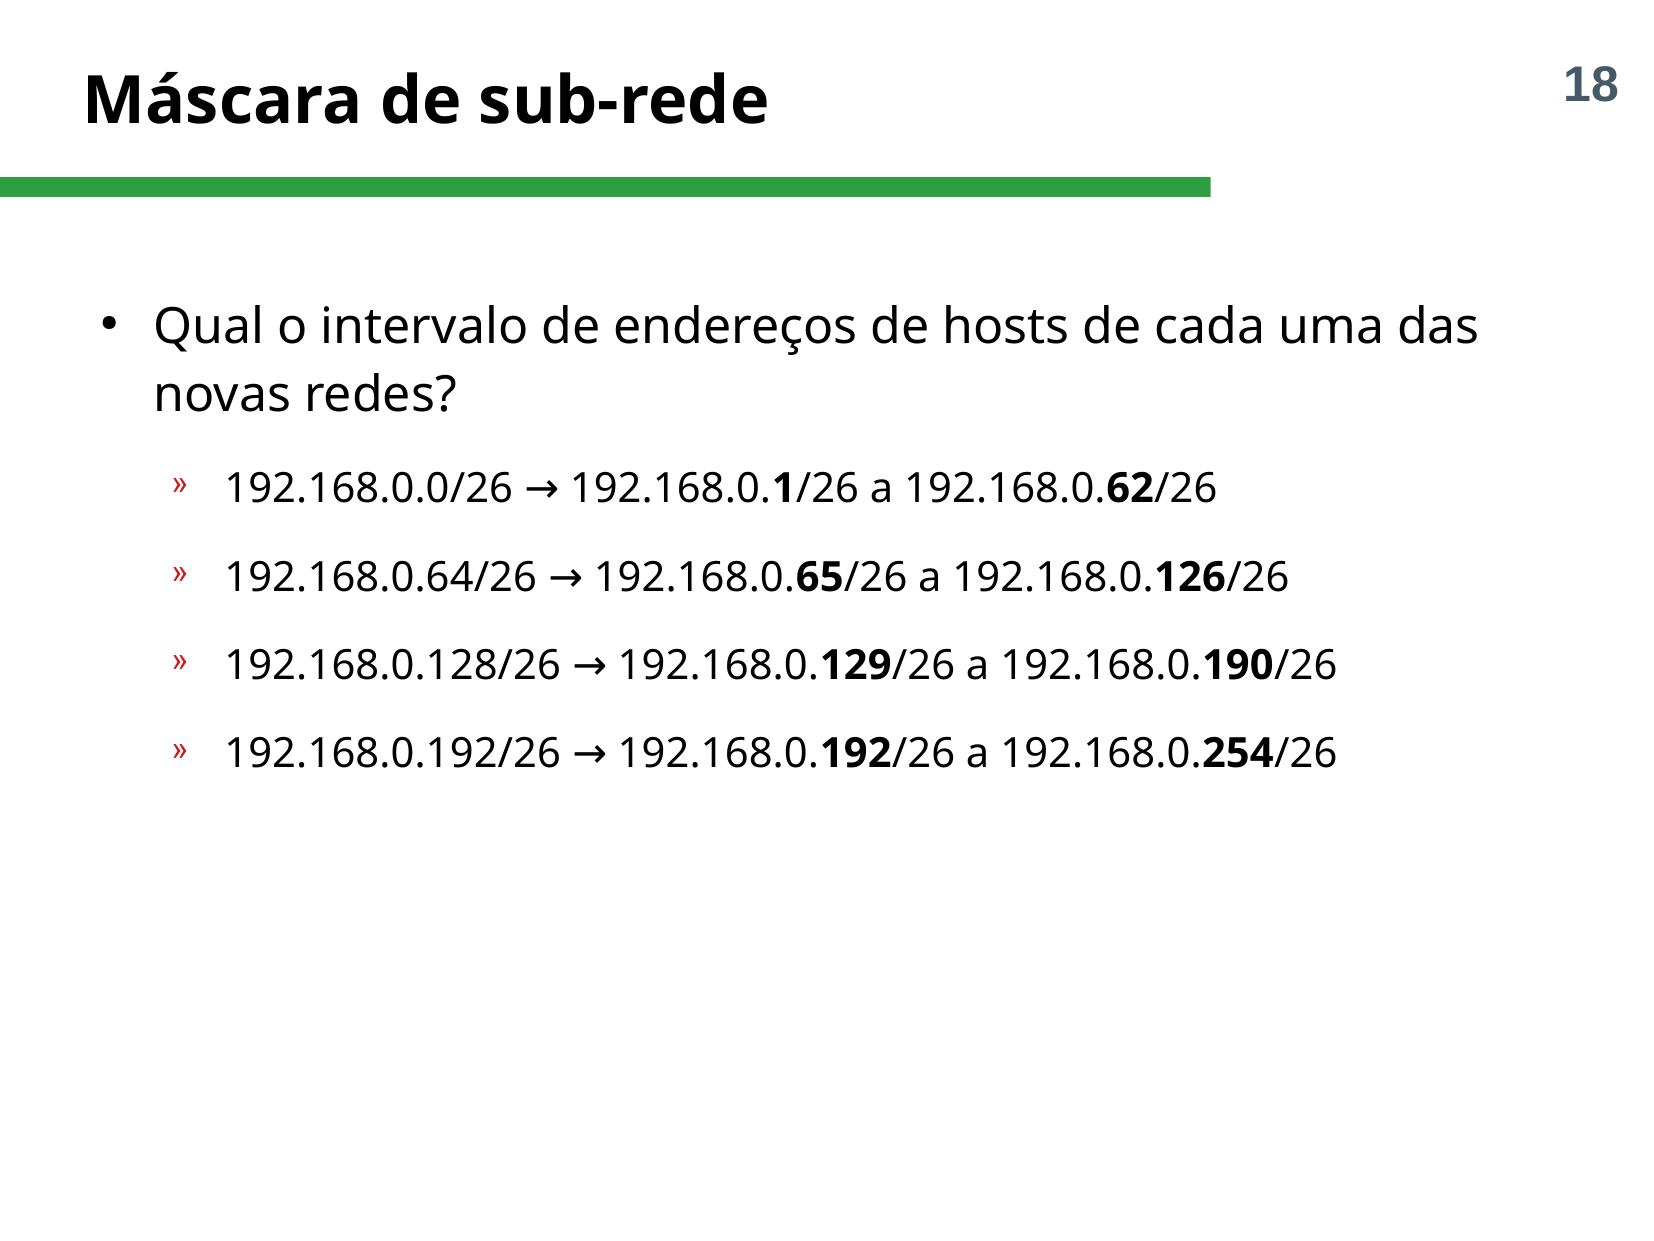

# Máscara de sub-rede
Qual o intervalo de endereços de hosts de cada uma das novas redes?
192.168.0.0/26 → 192.168.0.1/26 a 192.168.0.62/26
192.168.0.64/26 → 192.168.0.65/26 a 192.168.0.126/26
192.168.0.128/26 → 192.168.0.129/26 a 192.168.0.190/26
192.168.0.192/26 → 192.168.0.192/26 a 192.168.0.254/26